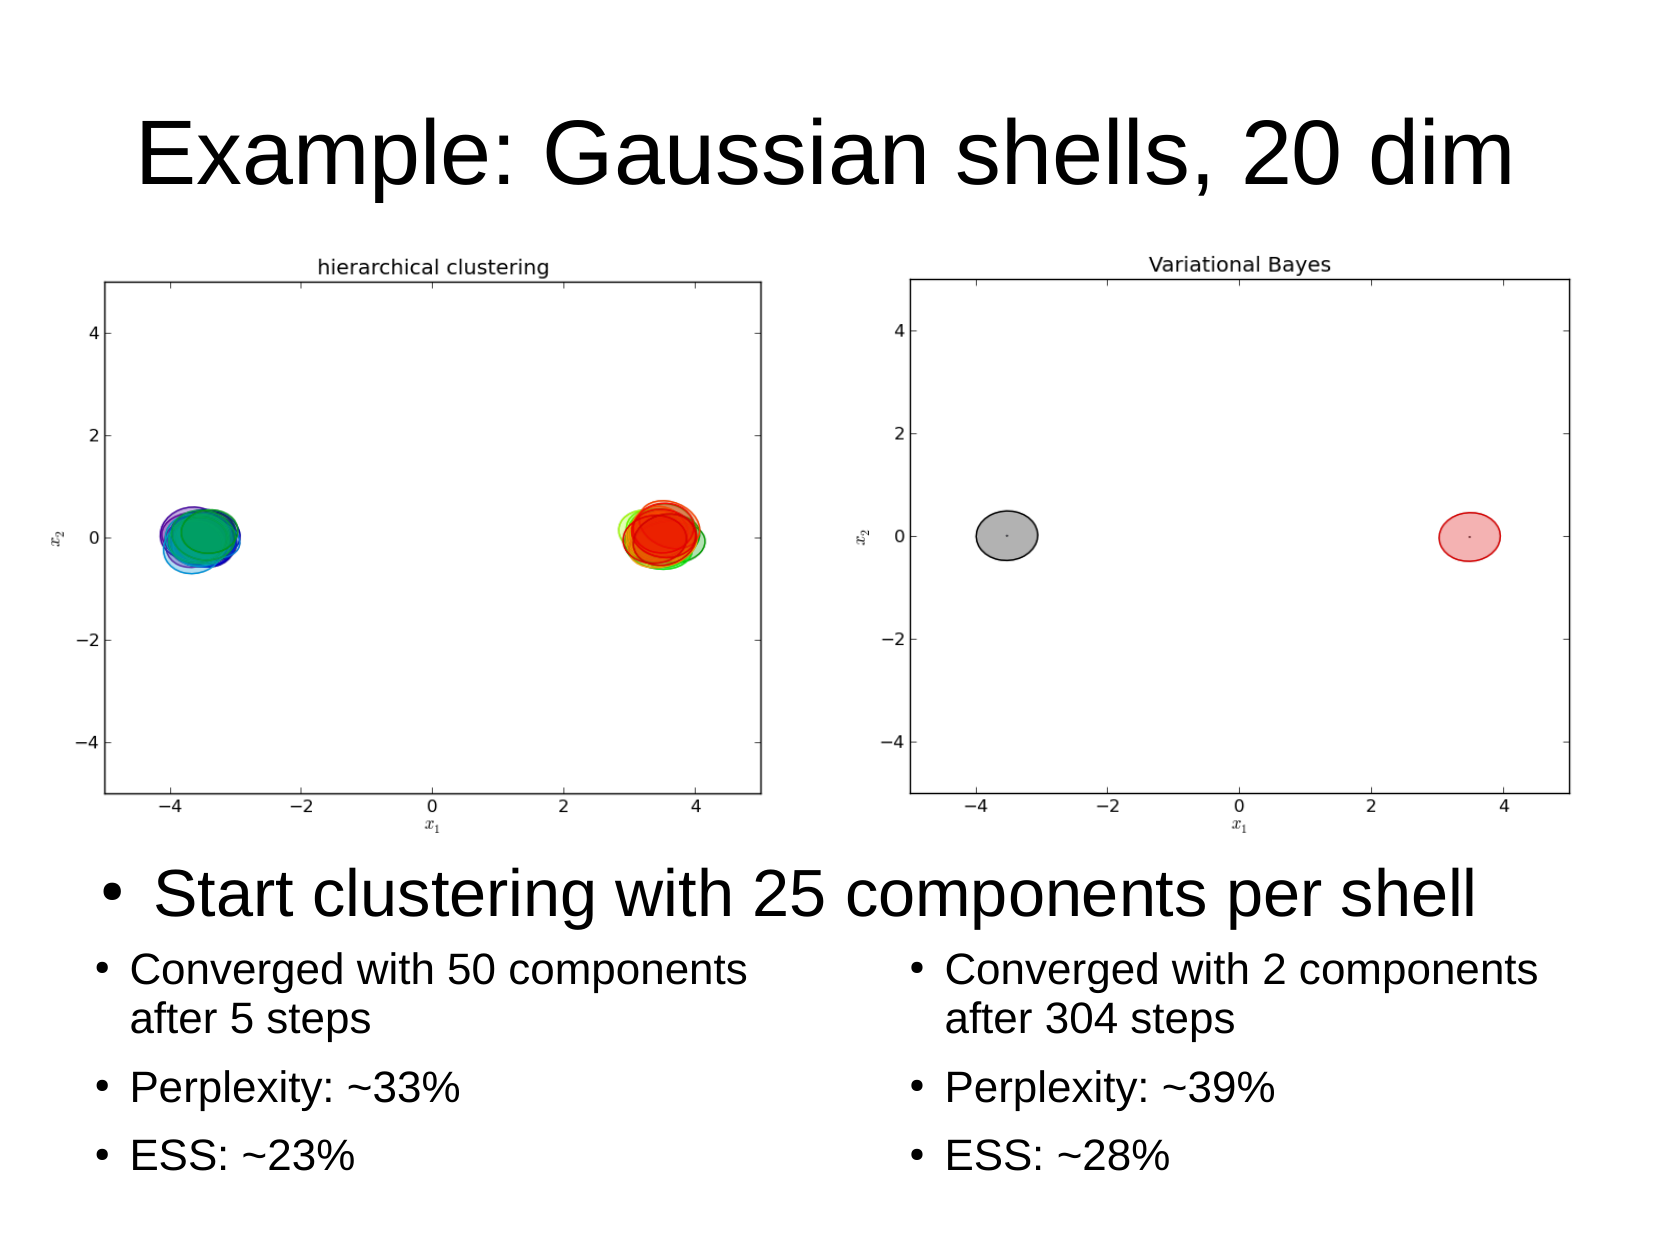

# Example: Gaussian shells, 20 dim
Start clustering with 25 components per shell
Converged with 50 components after 5 steps
Perplexity: ~33%
ESS: ~23%
Converged with 2 components after 304 steps
Perplexity: ~39%
ESS: ~28%